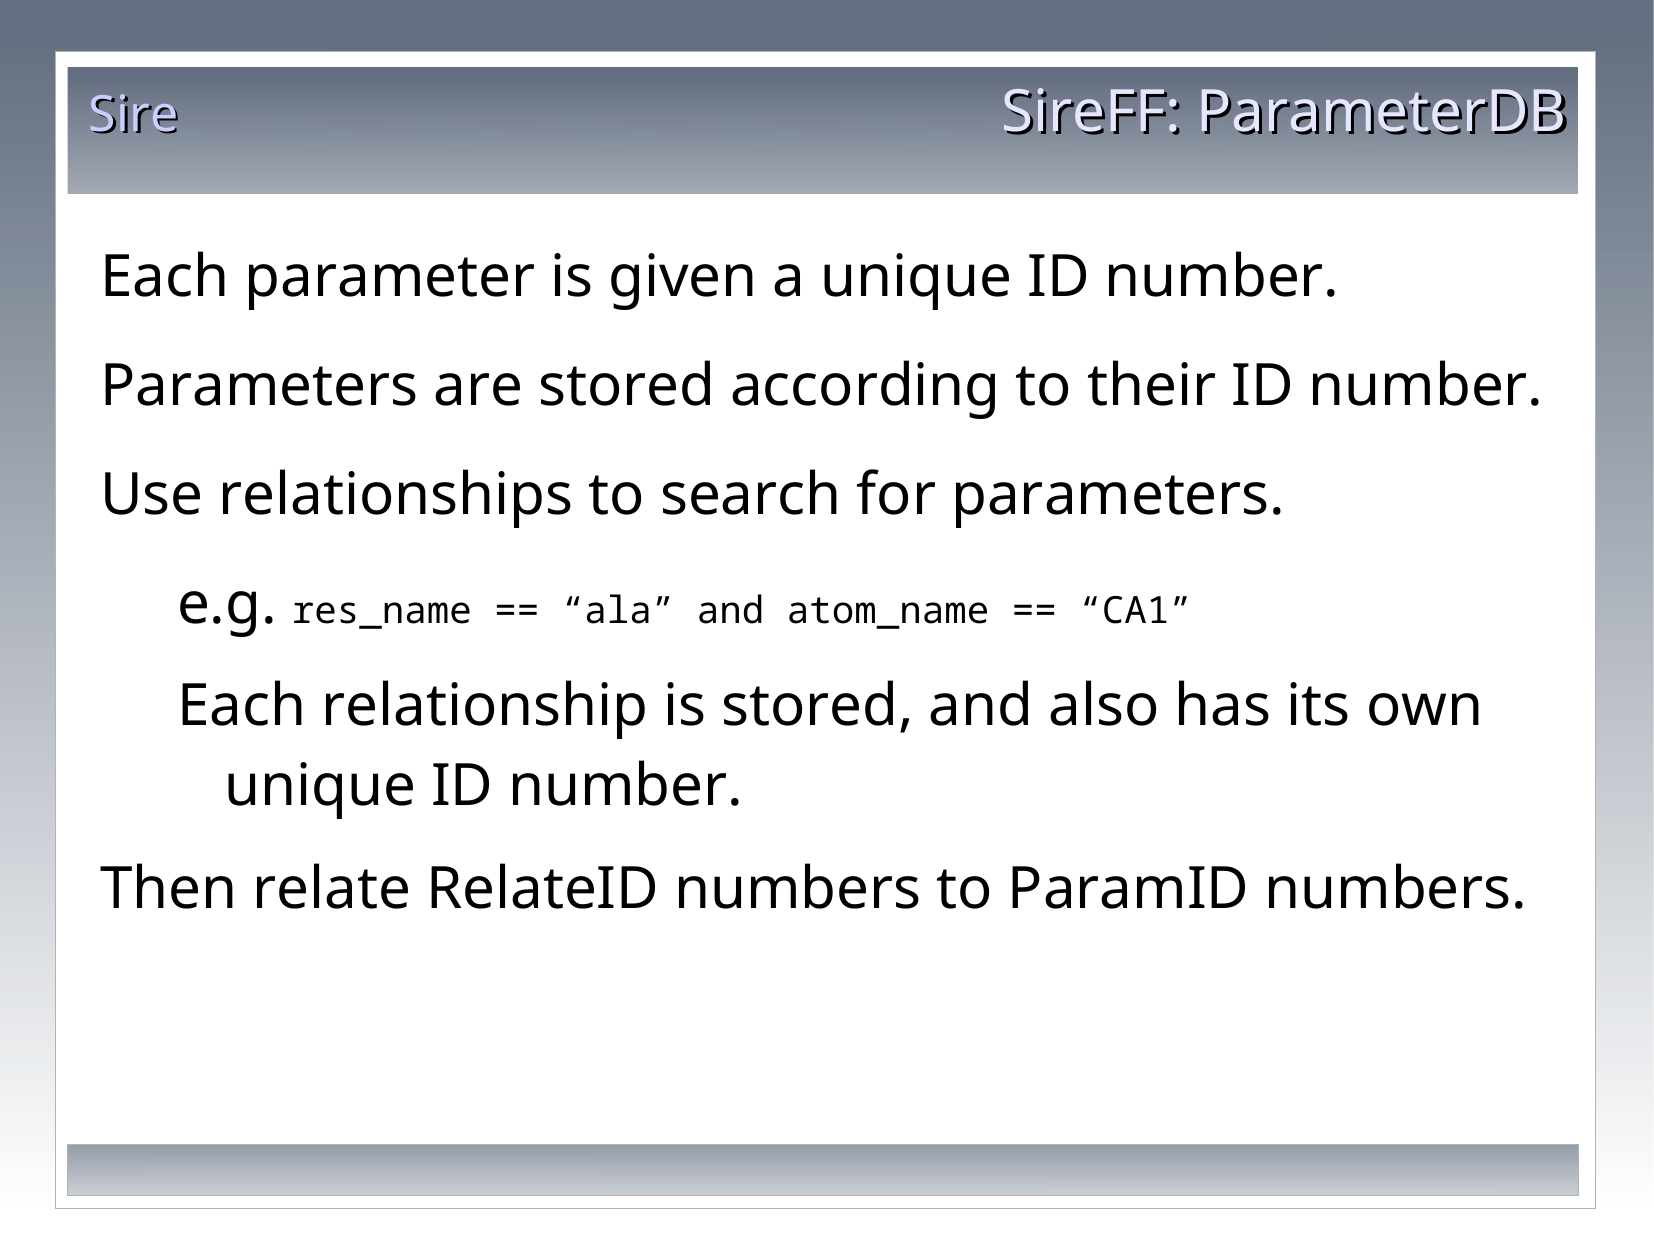

# SireFF: ParameterDB
Each parameter is given a unique ID number.
Parameters are stored according to their ID number.
Use relationships to search for parameters.
e.g. res_name == “ala” and atom_name == “CA1”
Each relationship is stored, and also has its own unique ID number.
Then relate RelateID numbers to ParamID numbers.